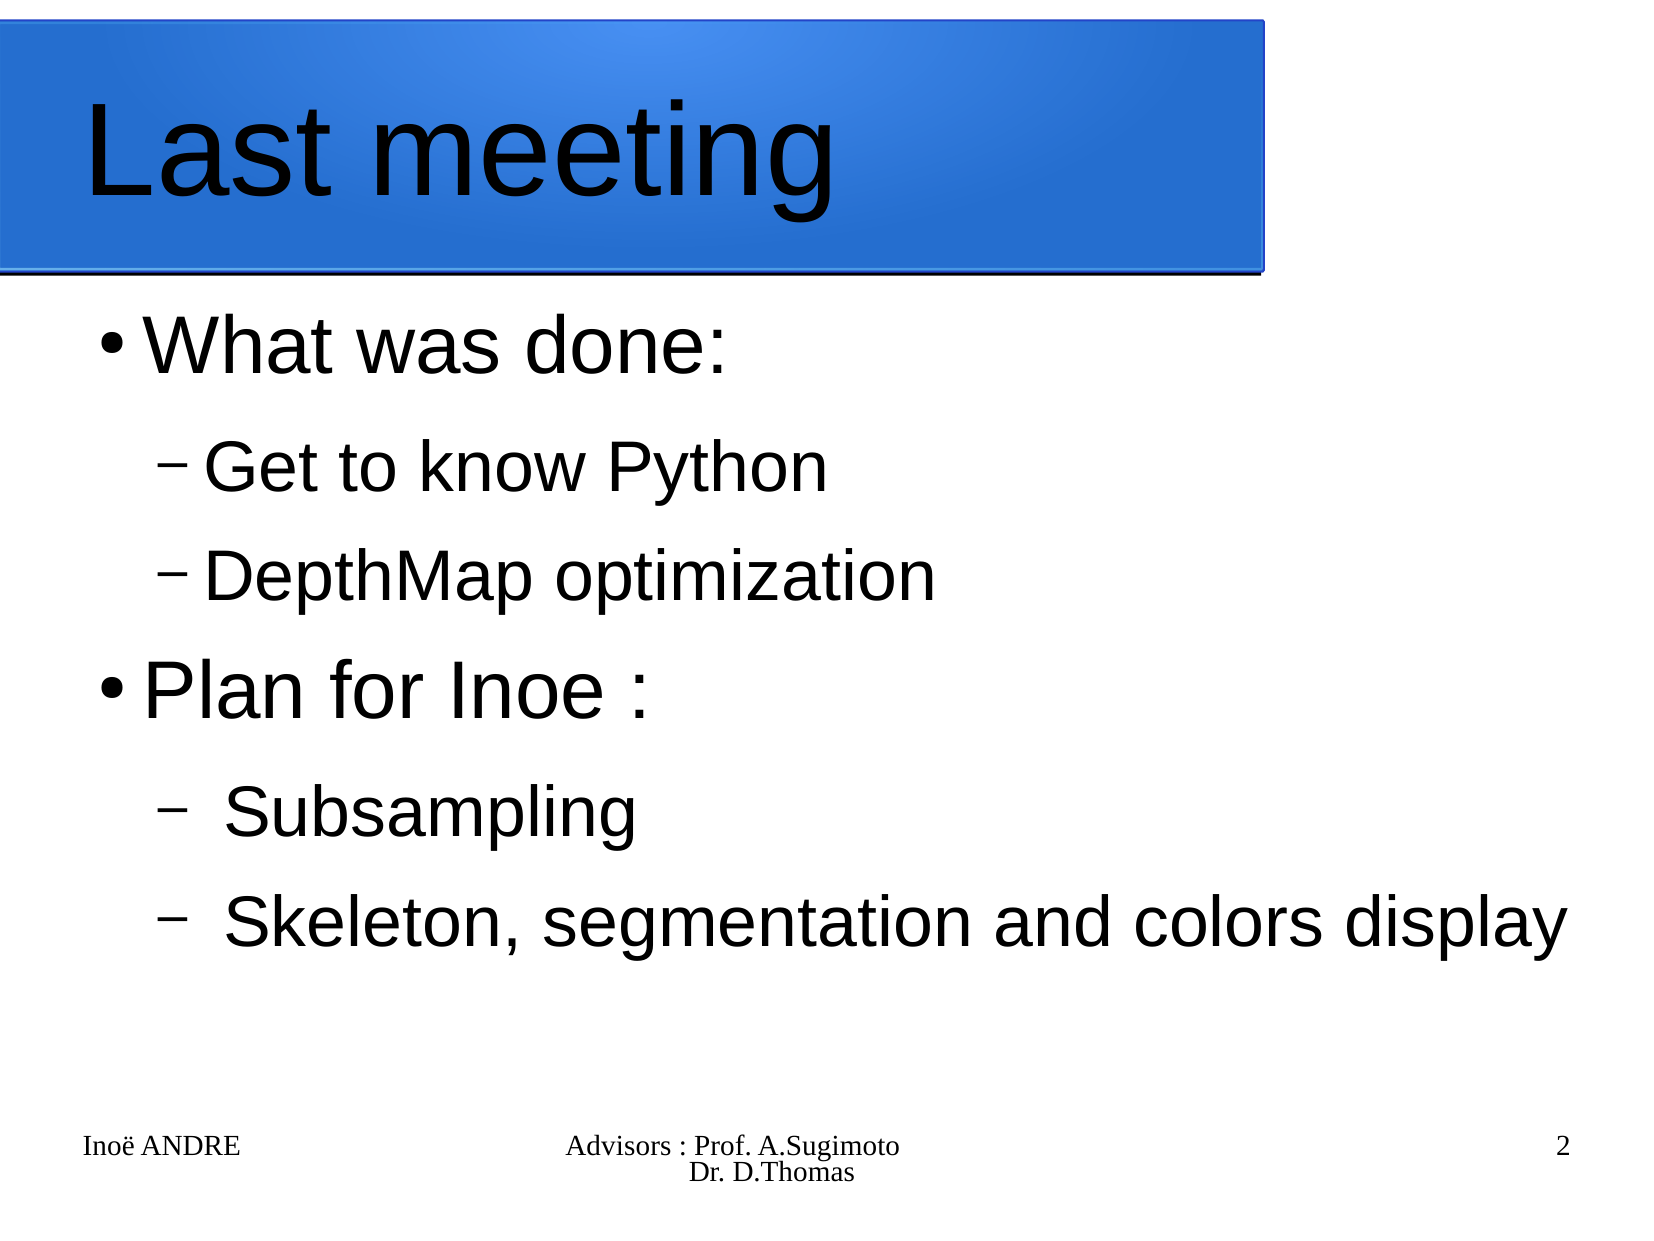

# Last meeting
What was done:
Get to know Python
DepthMap optimization
Plan for Inoe :
 Subsampling
 Skeleton, segmentation and colors display
Inoë ANDRE
Advisors : Prof. A.Sugimoto Dr. D.Thomas
2